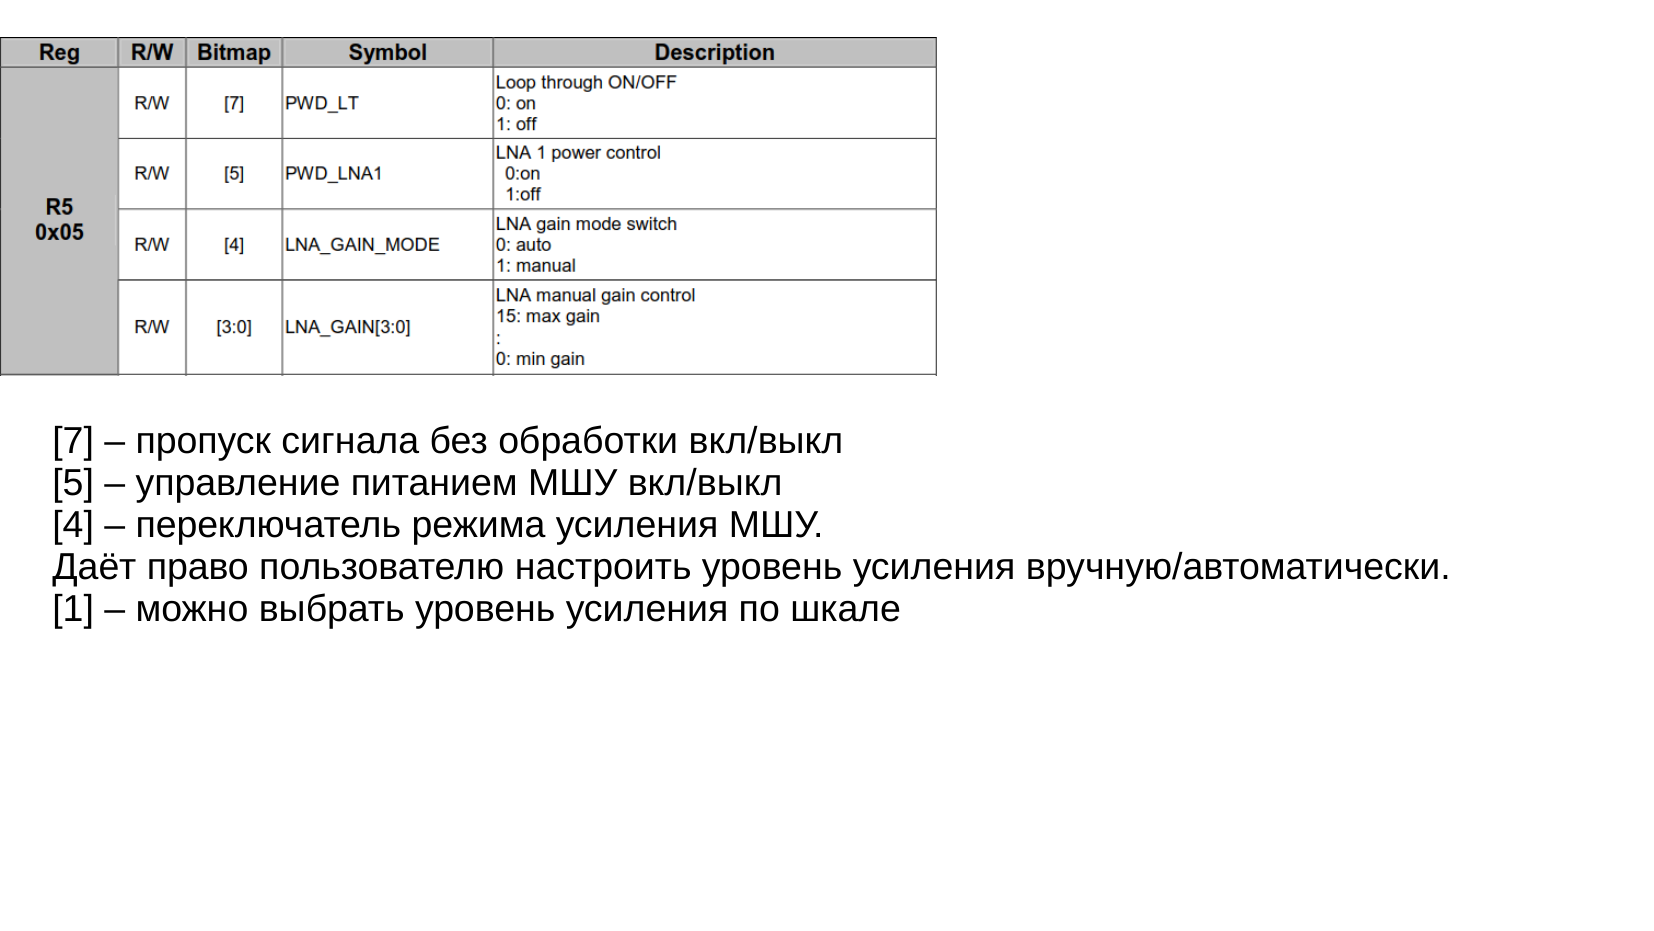

[7] – пропуск сигнала без обработки вкл/выкл
[5] – управление питанием МШУ вкл/выкл
[4] – переключатель режима усиления МШУ.
Даёт право пользователю настроить уровень усиления вручную/автоматически.
[1] – можно выбрать уровень усиления по шкале